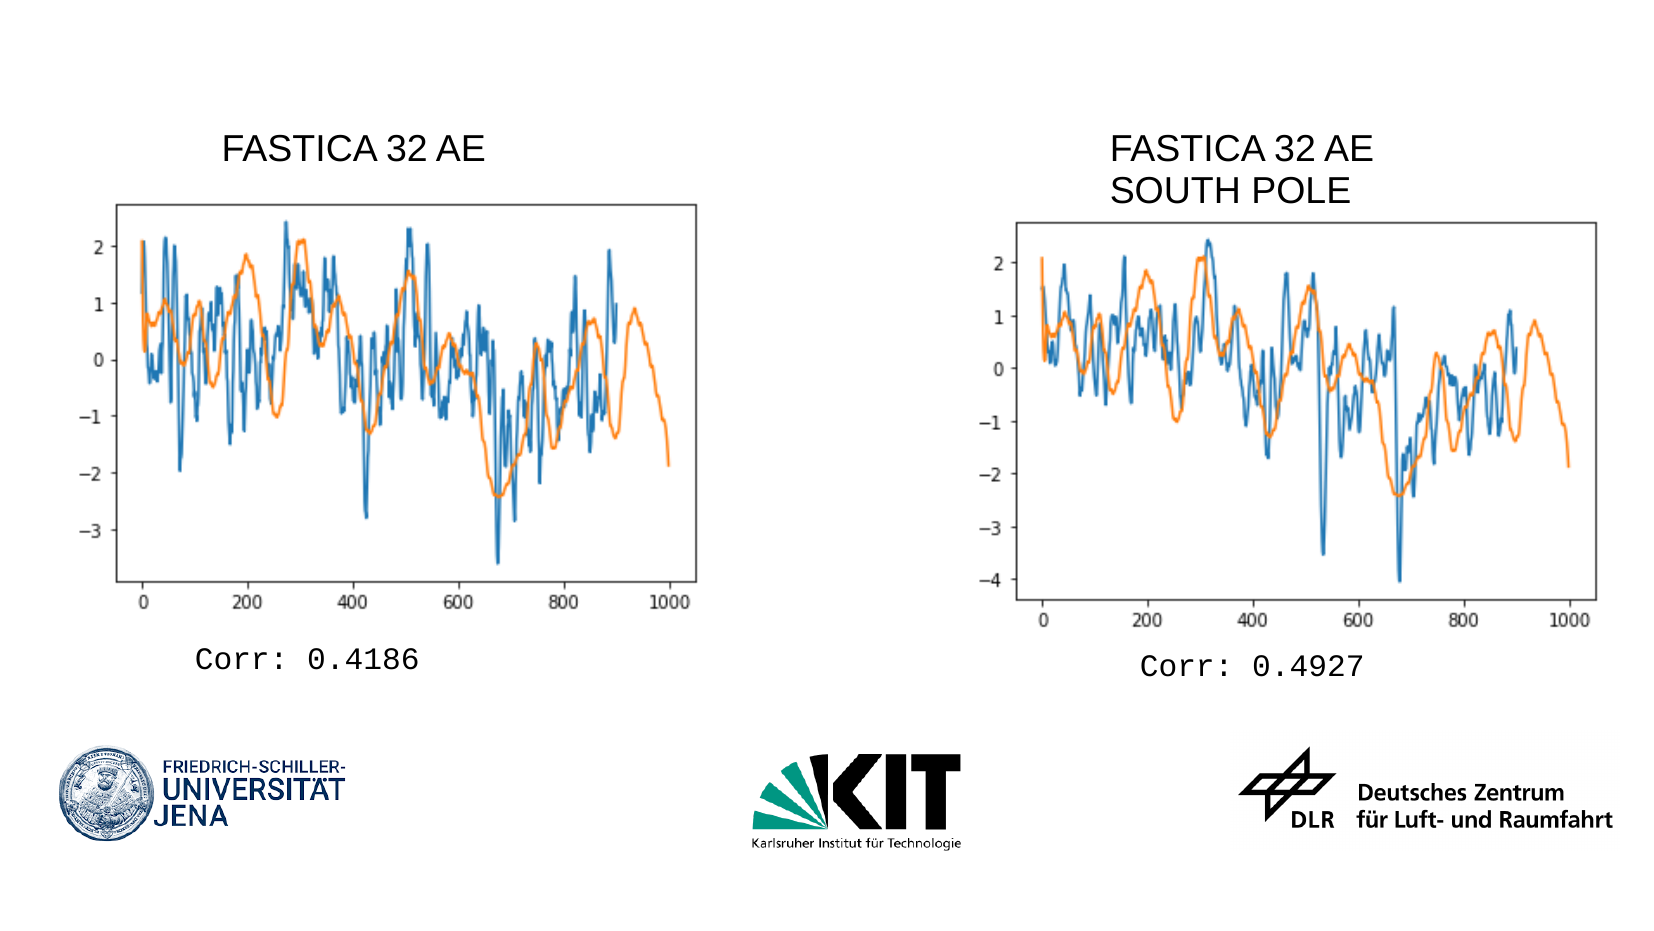

FASTICA 32 AE
FASTICA 32 AE SOUTH POLE
Corr: 0.4186
Corr: 0.4927